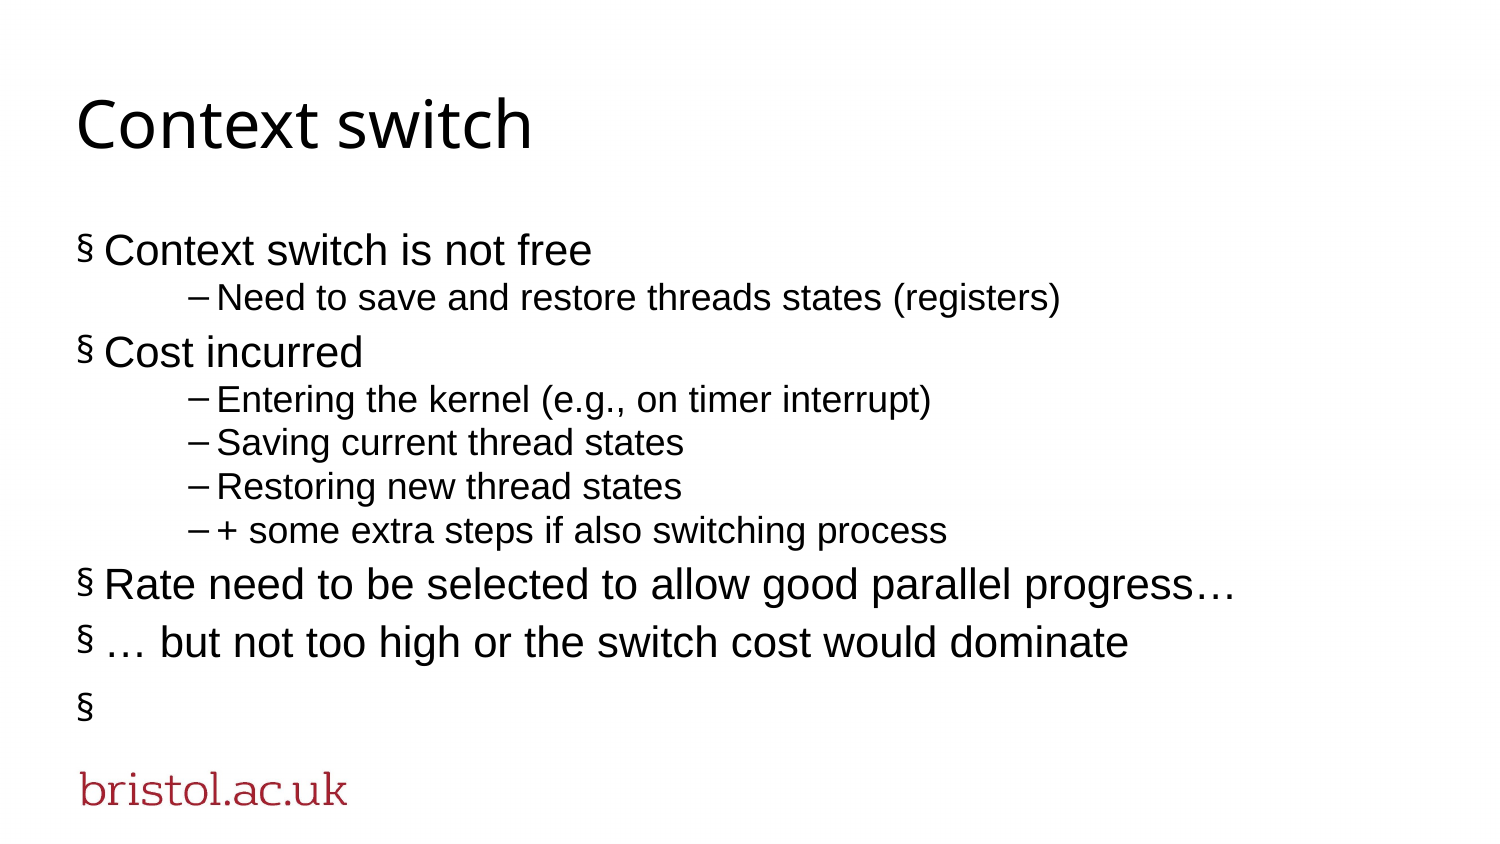

# Context switch
Context switch is not free
Need to save and restore threads states (registers)
Cost incurred
Entering the kernel (e.g., on timer interrupt)
Saving current thread states
Restoring new thread states
+ some extra steps if also switching process
Rate need to be selected to allow good parallel progress…
… but not too high or the switch cost would dominate